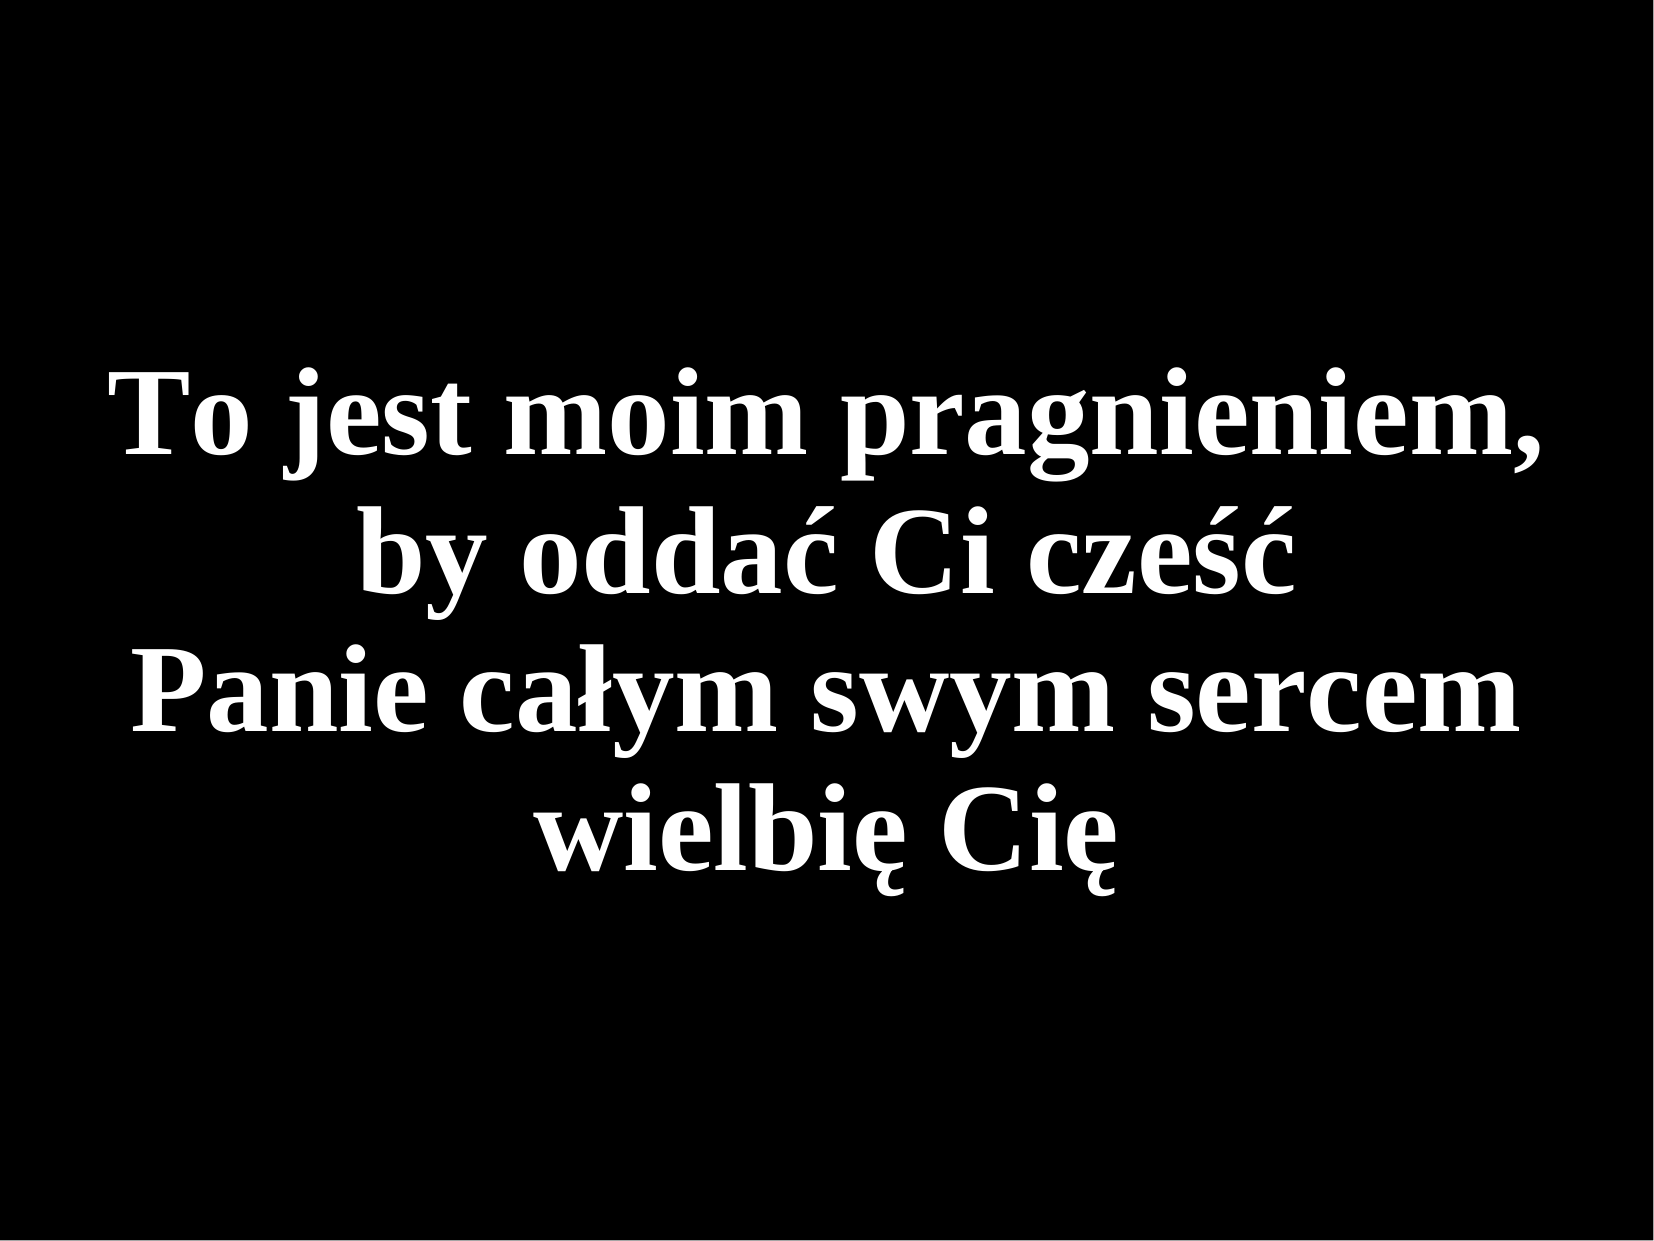

# To jest moim pragnieniem, by oddać Ci cześć Panie całym swym sercem wielbię Cię